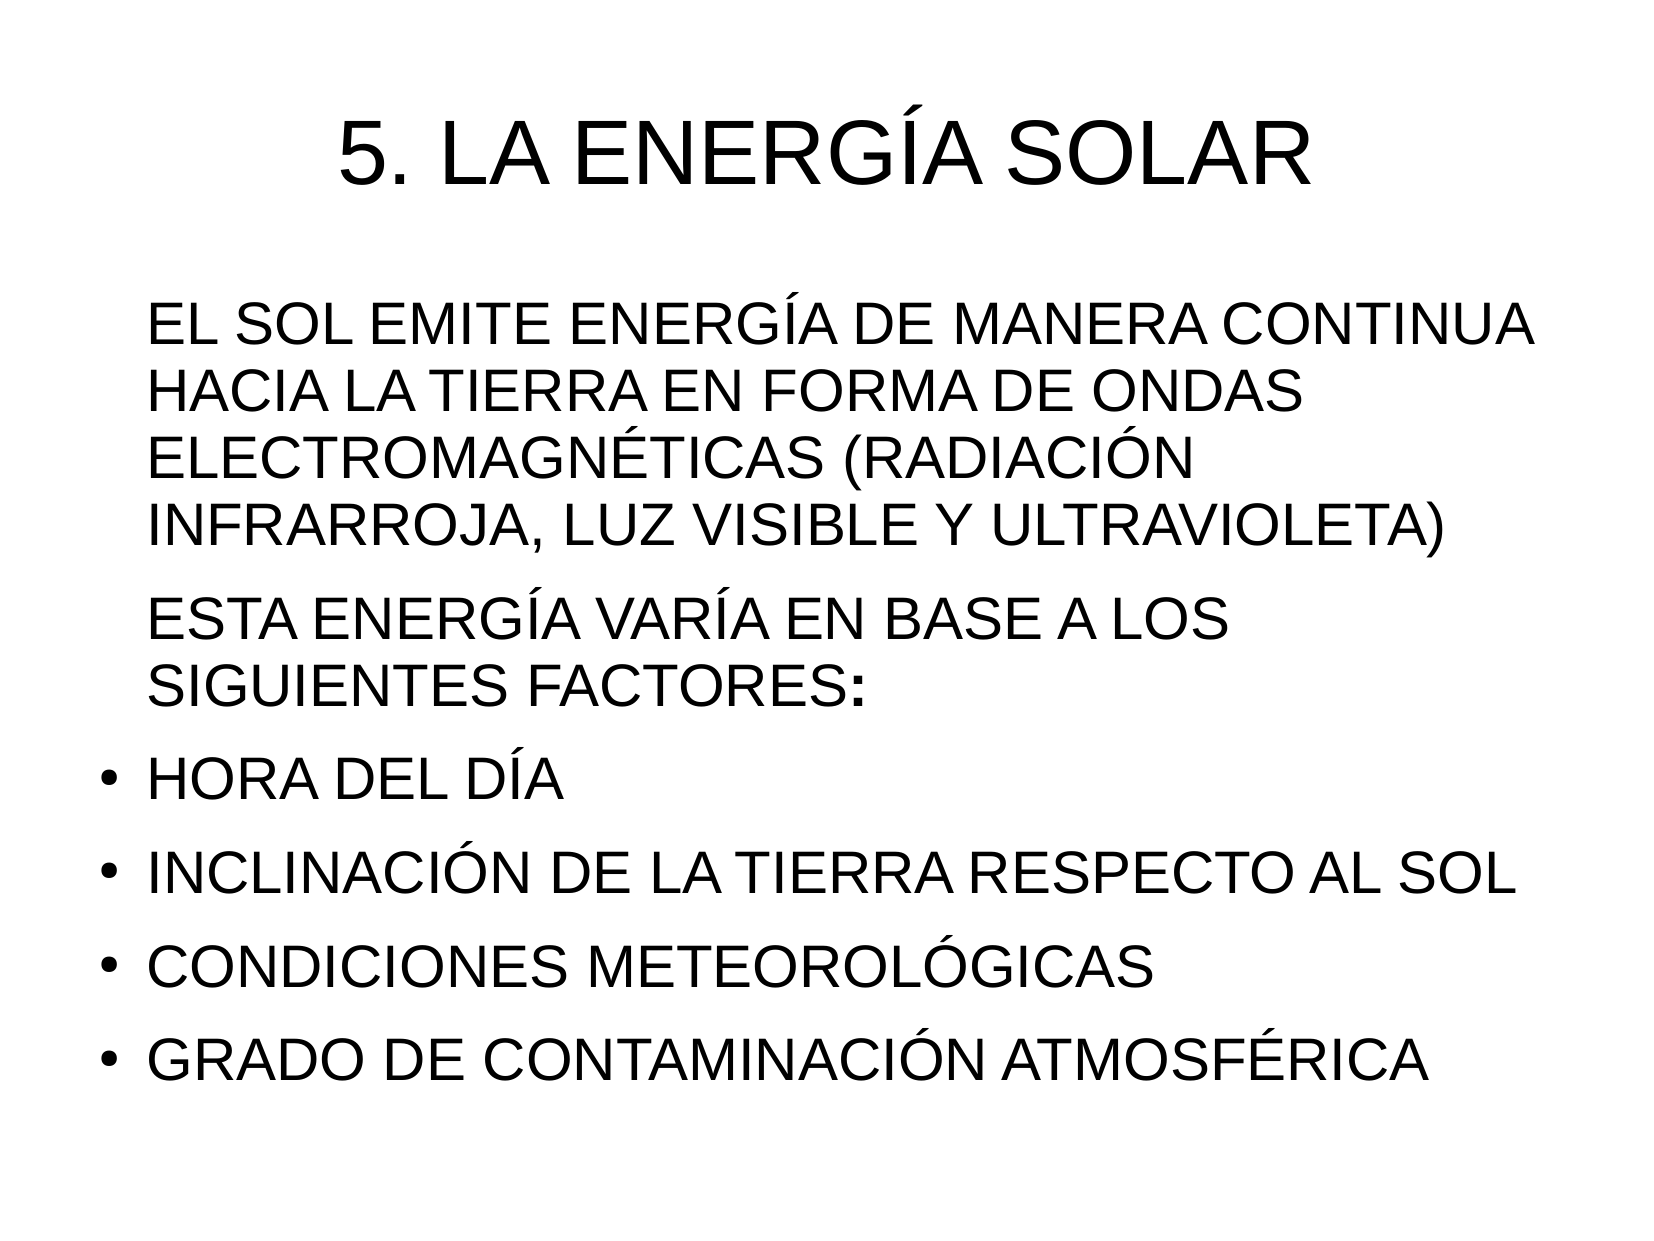

# 5. LA ENERGÍA SOLAR
EL SOL EMITE ENERGÍA DE MANERA CONTINUA HACIA LA TIERRA EN FORMA DE ONDAS ELECTROMAGNÉTICAS (RADIACIÓN INFRARROJA, LUZ VISIBLE Y ULTRAVIOLETA)
ESTA ENERGÍA VARÍA EN BASE A LOS SIGUIENTES FACTORES:
HORA DEL DÍA
INCLINACIÓN DE LA TIERRA RESPECTO AL SOL
CONDICIONES METEOROLÓGICAS
GRADO DE CONTAMINACIÓN ATMOSFÉRICA